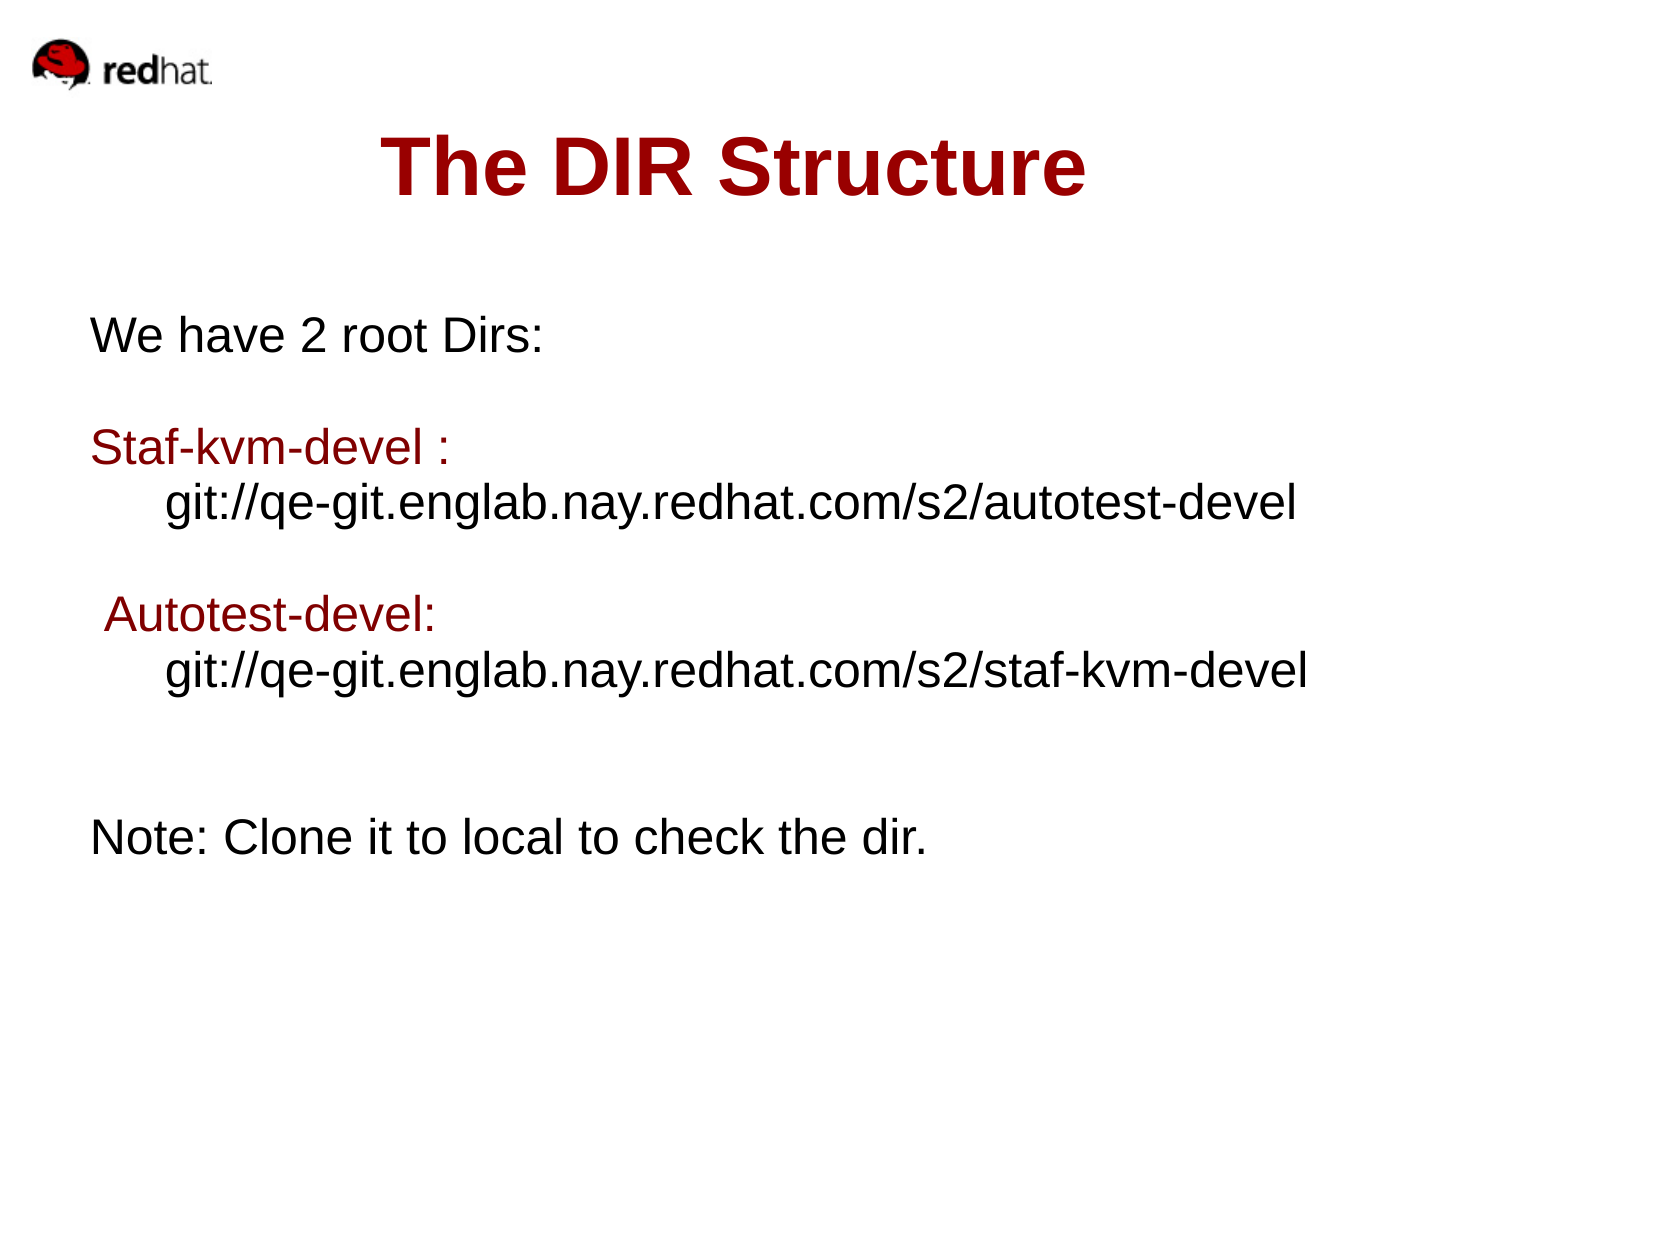

The DIR Structure
We have 2 root Dirs:
Staf-kvm-devel :
	git://qe-git.englab.nay.redhat.com/s2/autotest-devel
 Autotest-devel:
	git://qe-git.englab.nay.redhat.com/s2/staf-kvm-devel
Note: Clone it to local to check the dir.